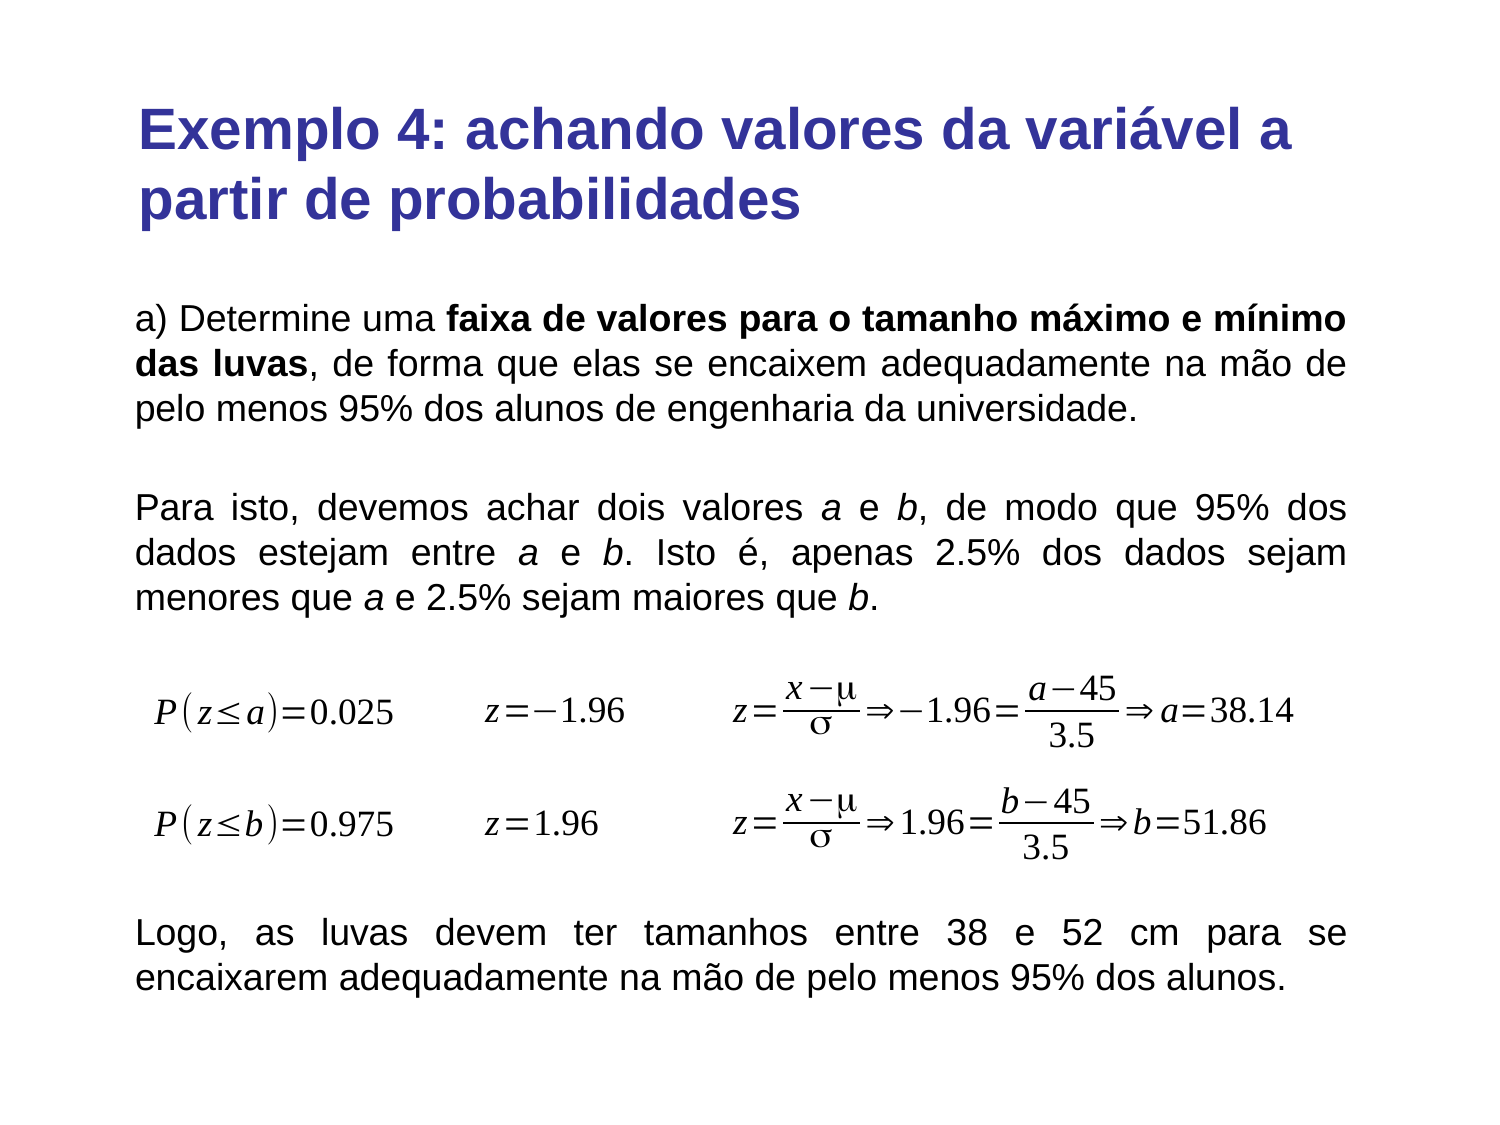

Exemplo 4: achando valores da variável a partir de probabilidades
a) Determine uma faixa de valores para o tamanho máximo e mínimo das luvas, de forma que elas se encaixem adequadamente na mão de pelo menos 95% dos alunos de engenharia da universidade.
Para isto, devemos achar dois valores a e b, de modo que 95% dos dados estejam entre a e b. Isto é, apenas 2.5% dos dados sejam menores que a e 2.5% sejam maiores que b.
Logo, as luvas devem ter tamanhos entre 38 e 52 cm para se encaixarem adequadamente na mão de pelo menos 95% dos alunos.